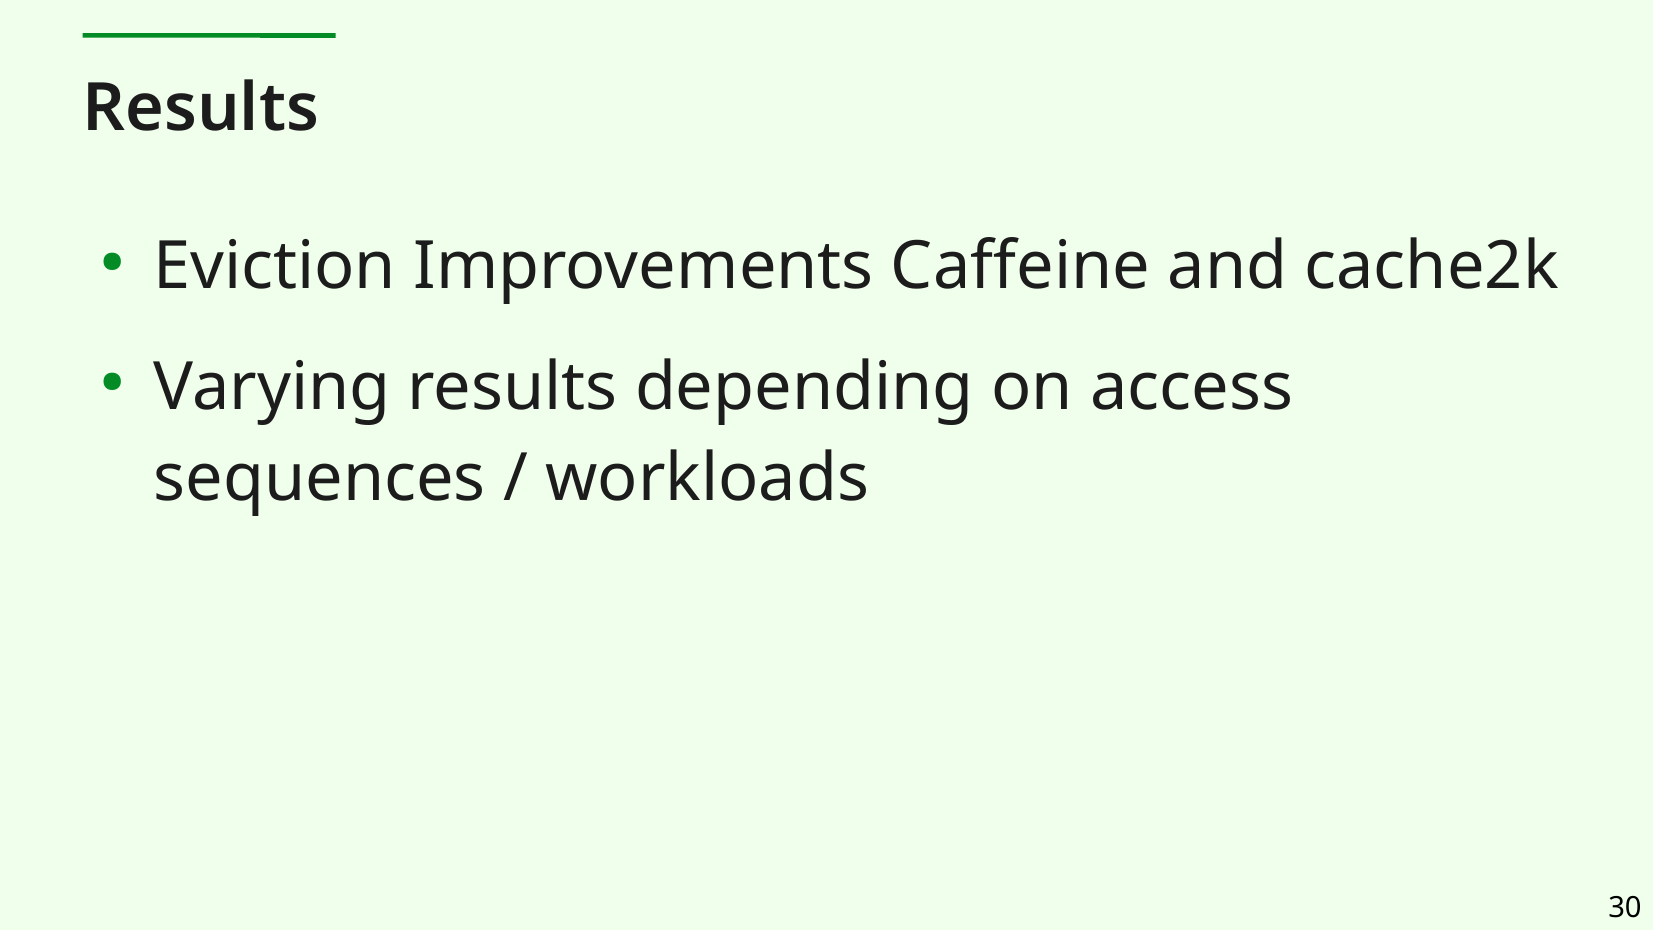

# Results
Eviction Improvements Caffeine and cache2k
Varying results depending on access sequences / workloads
30